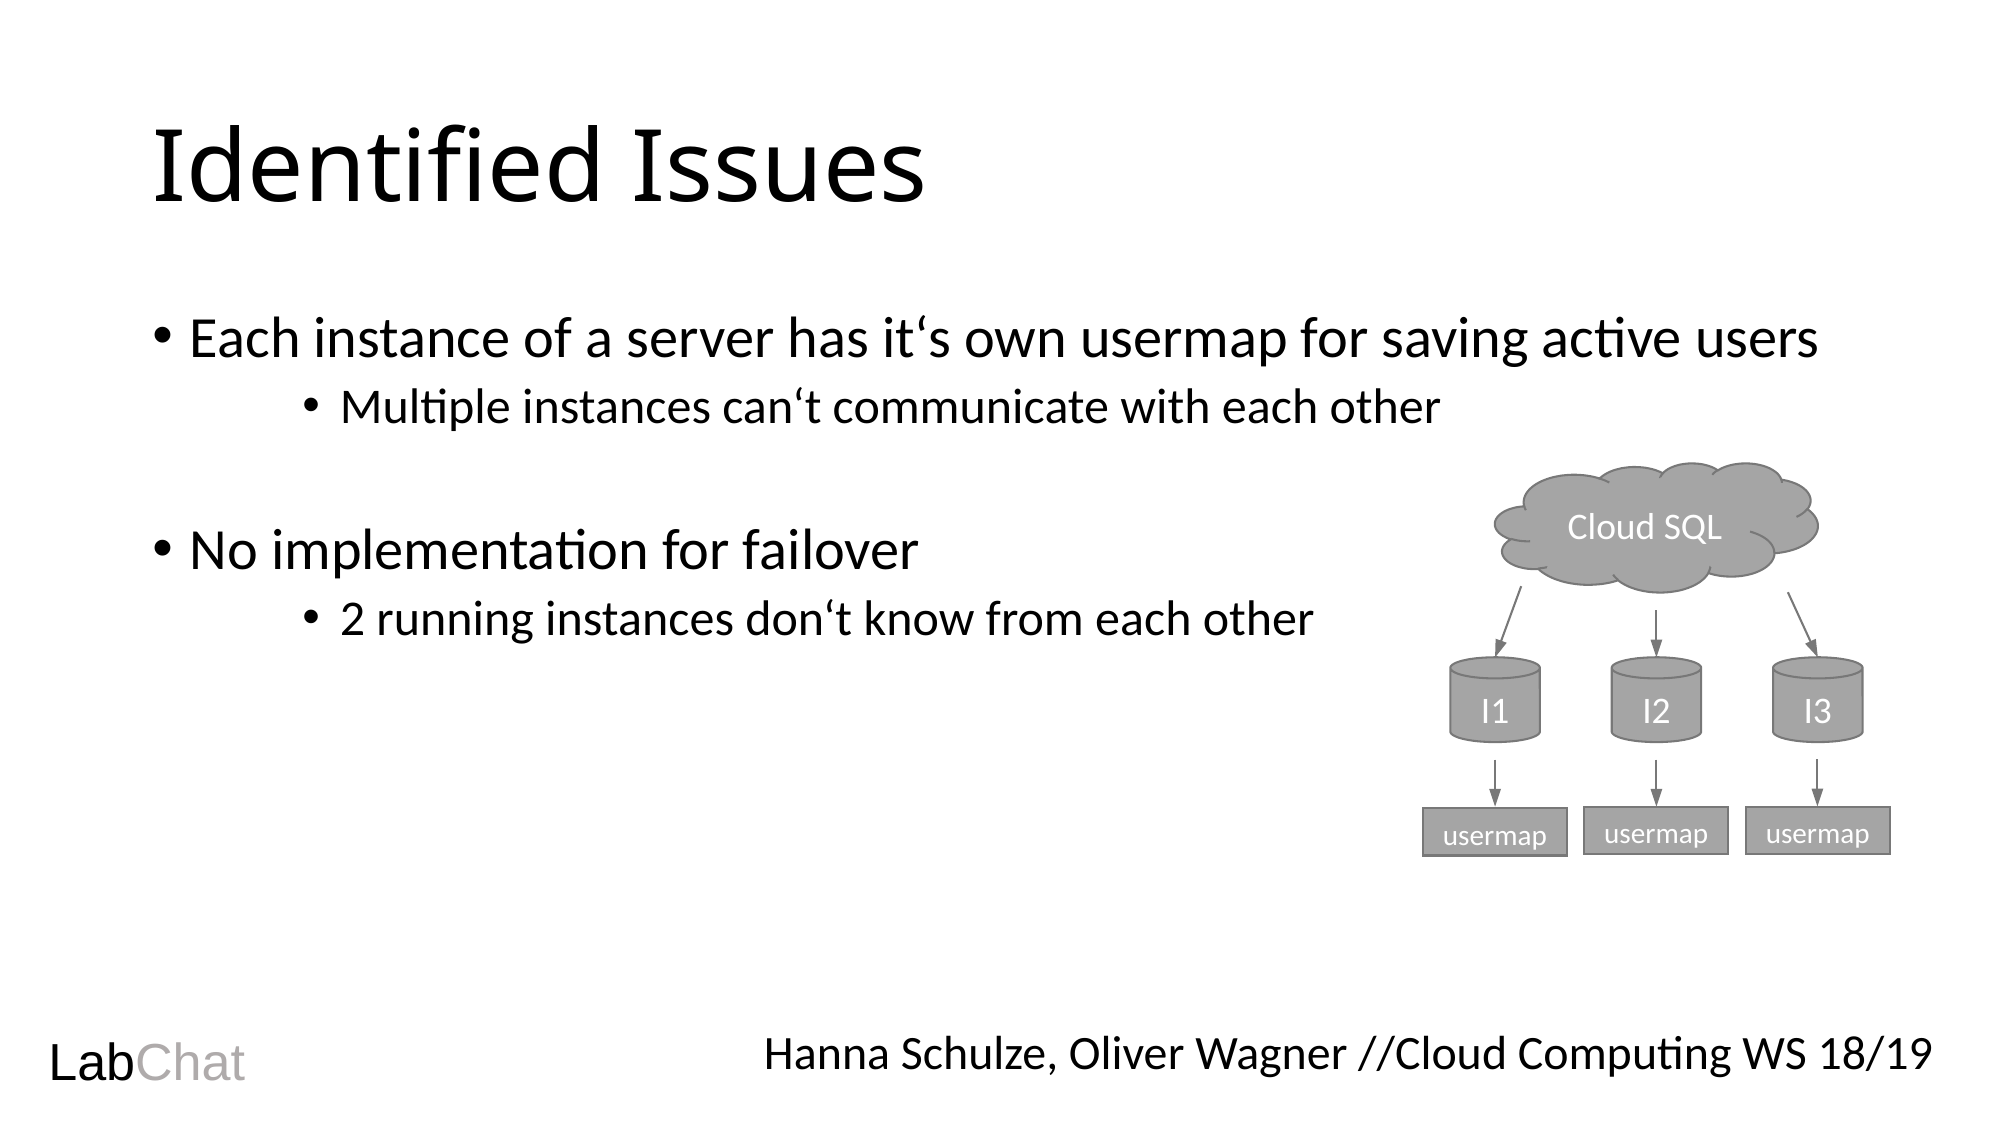

# Identified Issues
Each instance of a server has it‘s own usermap for saving active users
Multiple instances can‘t communicate with each other
No implementation for failover
2 running instances don‘t know from each other
Cloud SQL
I1
I2
I3
usermap
usermap
usermap
LabChat
 Hanna Schulze, Oliver Wagner //Cloud Computing WS 18/19